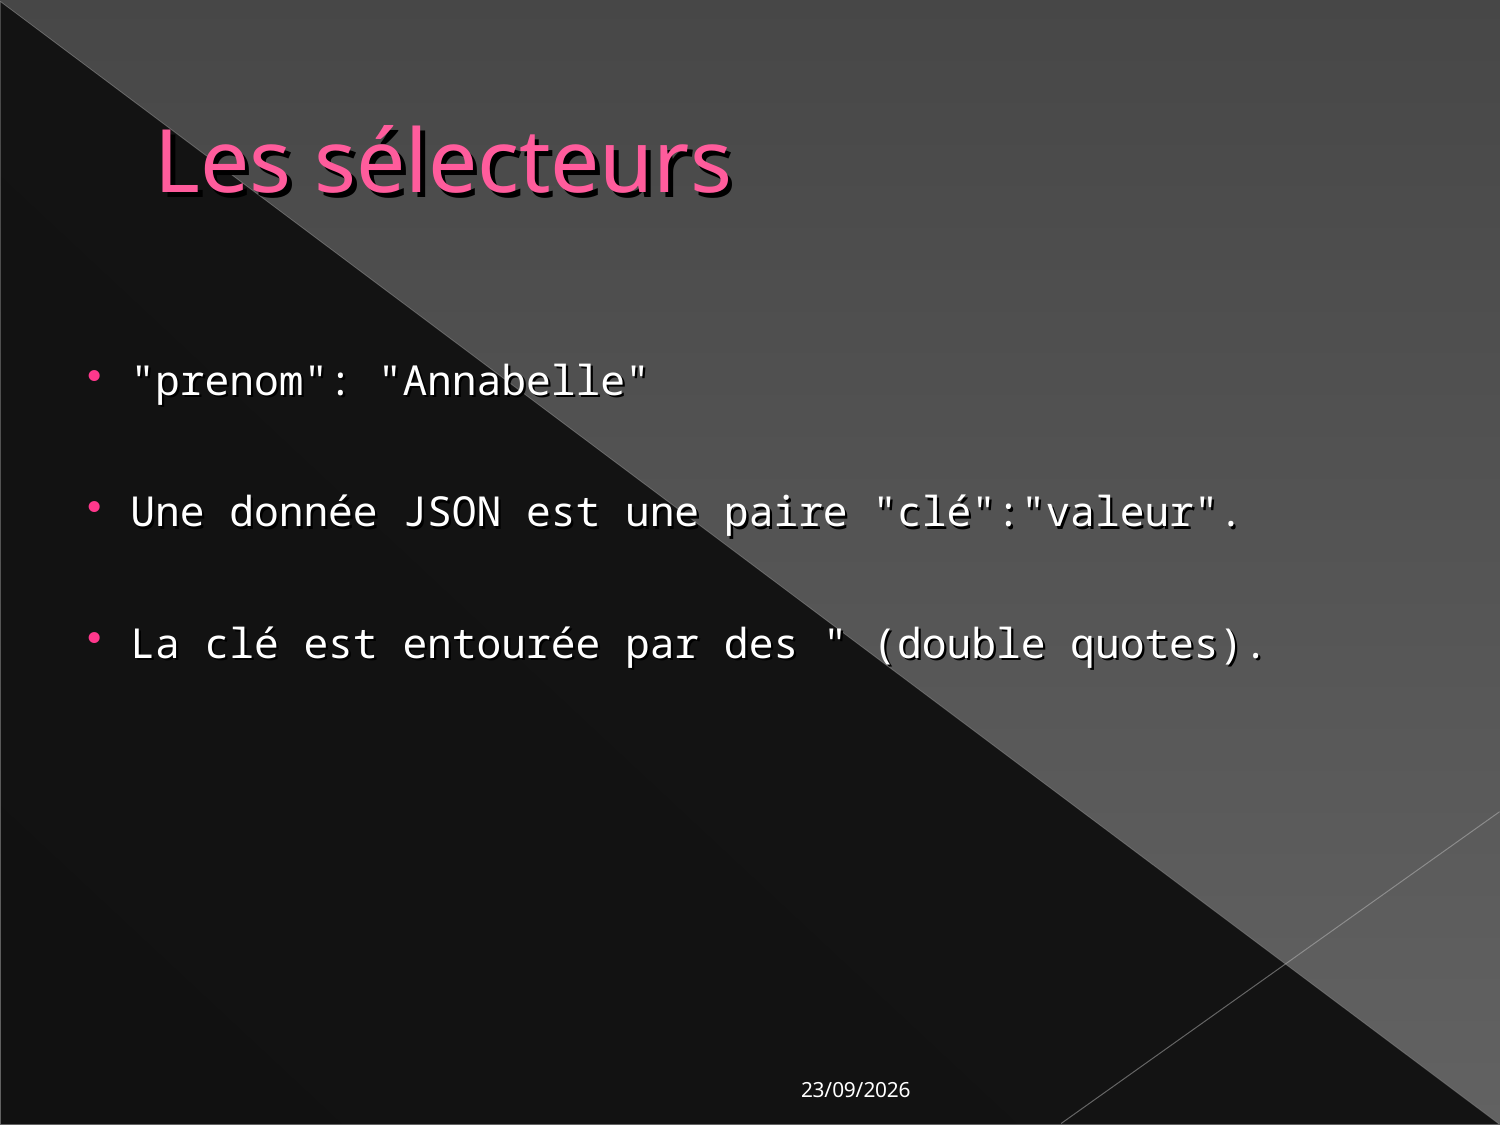

# Les sélecteurs
"prenom": "Annabelle"
Une donnée JSON est une paire "clé":"valeur".
La clé est entourée par des " (double quotes).